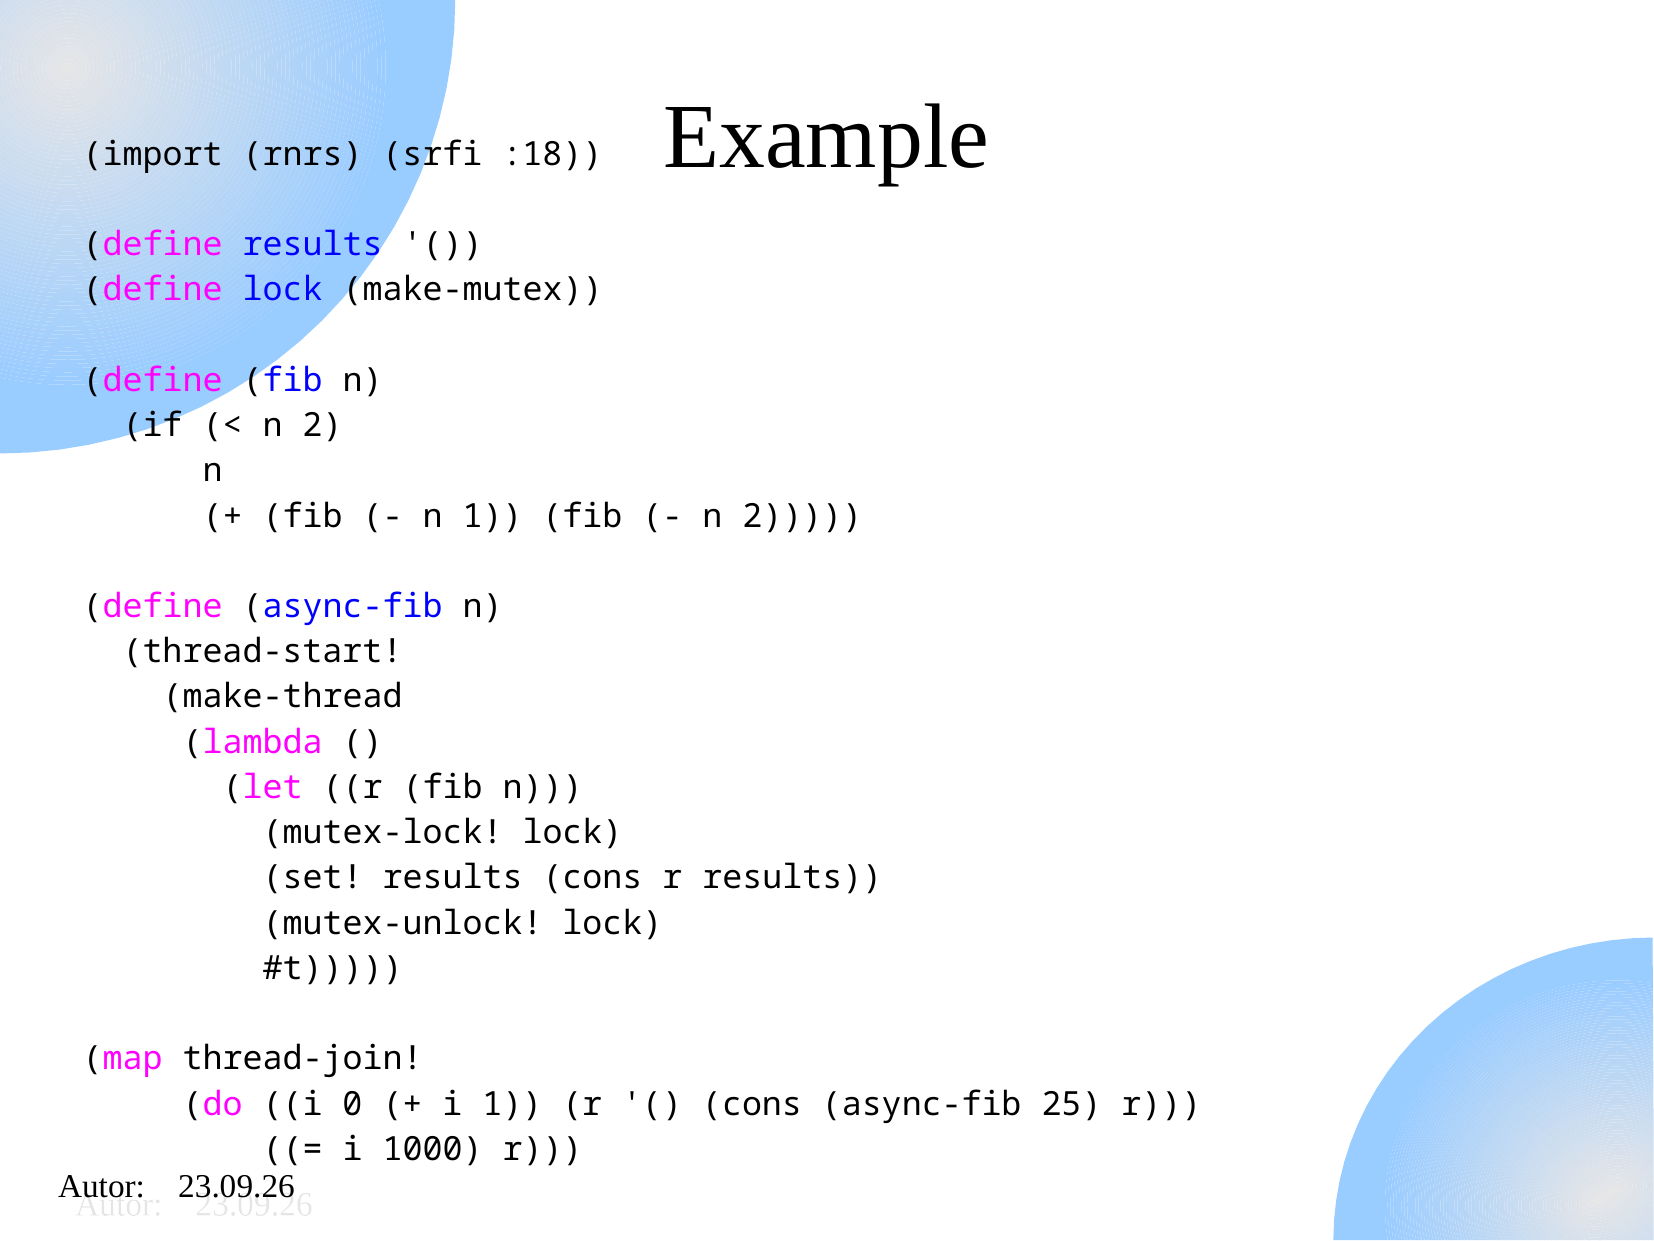

# Example
(import (rnrs) (srfi :18))
(define results '())
(define lock (make-mutex))
(define (fib n)
 (if (< n 2)
 n
 (+ (fib (- n 1)) (fib (- n 2)))))
(define (async-fib n)
 (thread-start!
 (make-thread
 (lambda ()
 (let ((r (fib n)))
 (mutex-lock! lock)
 (set! results (cons r results))
 (mutex-unlock! lock)
 #t)))))
(map thread-join!
 (do ((i 0 (+ i 1)) (r '() (cons (async-fib 25) r)))
 ((= i 1000) r)))